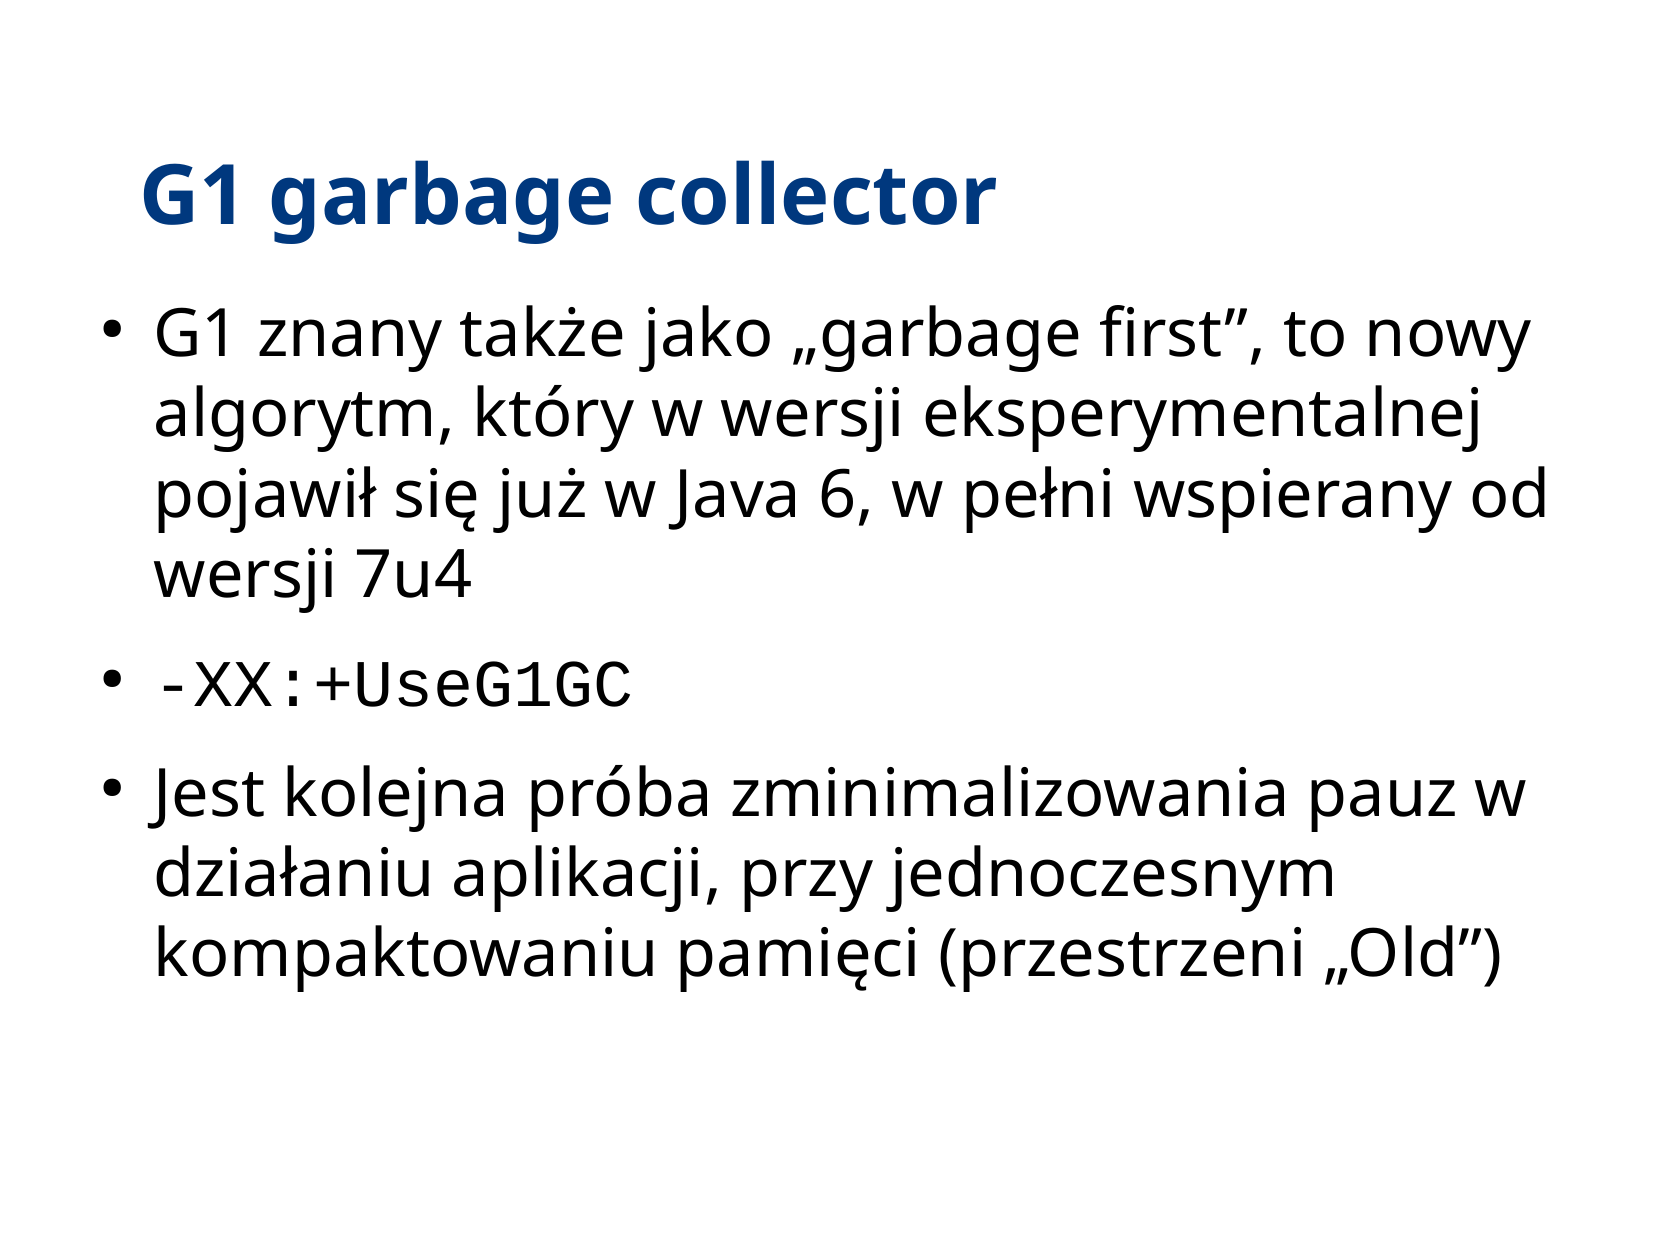

# G1 garbage collector
G1 znany także jako „garbage first”, to nowy algorytm, który w wersji eksperymentalnej pojawił się już w Java 6, w pełni wspierany od wersji 7u4
-XX:+UseG1GC
Jest kolejna próba zminimalizowania pauz w działaniu aplikacji, przy jednoczesnym kompaktowaniu pamięci (przestrzeni „Old”)